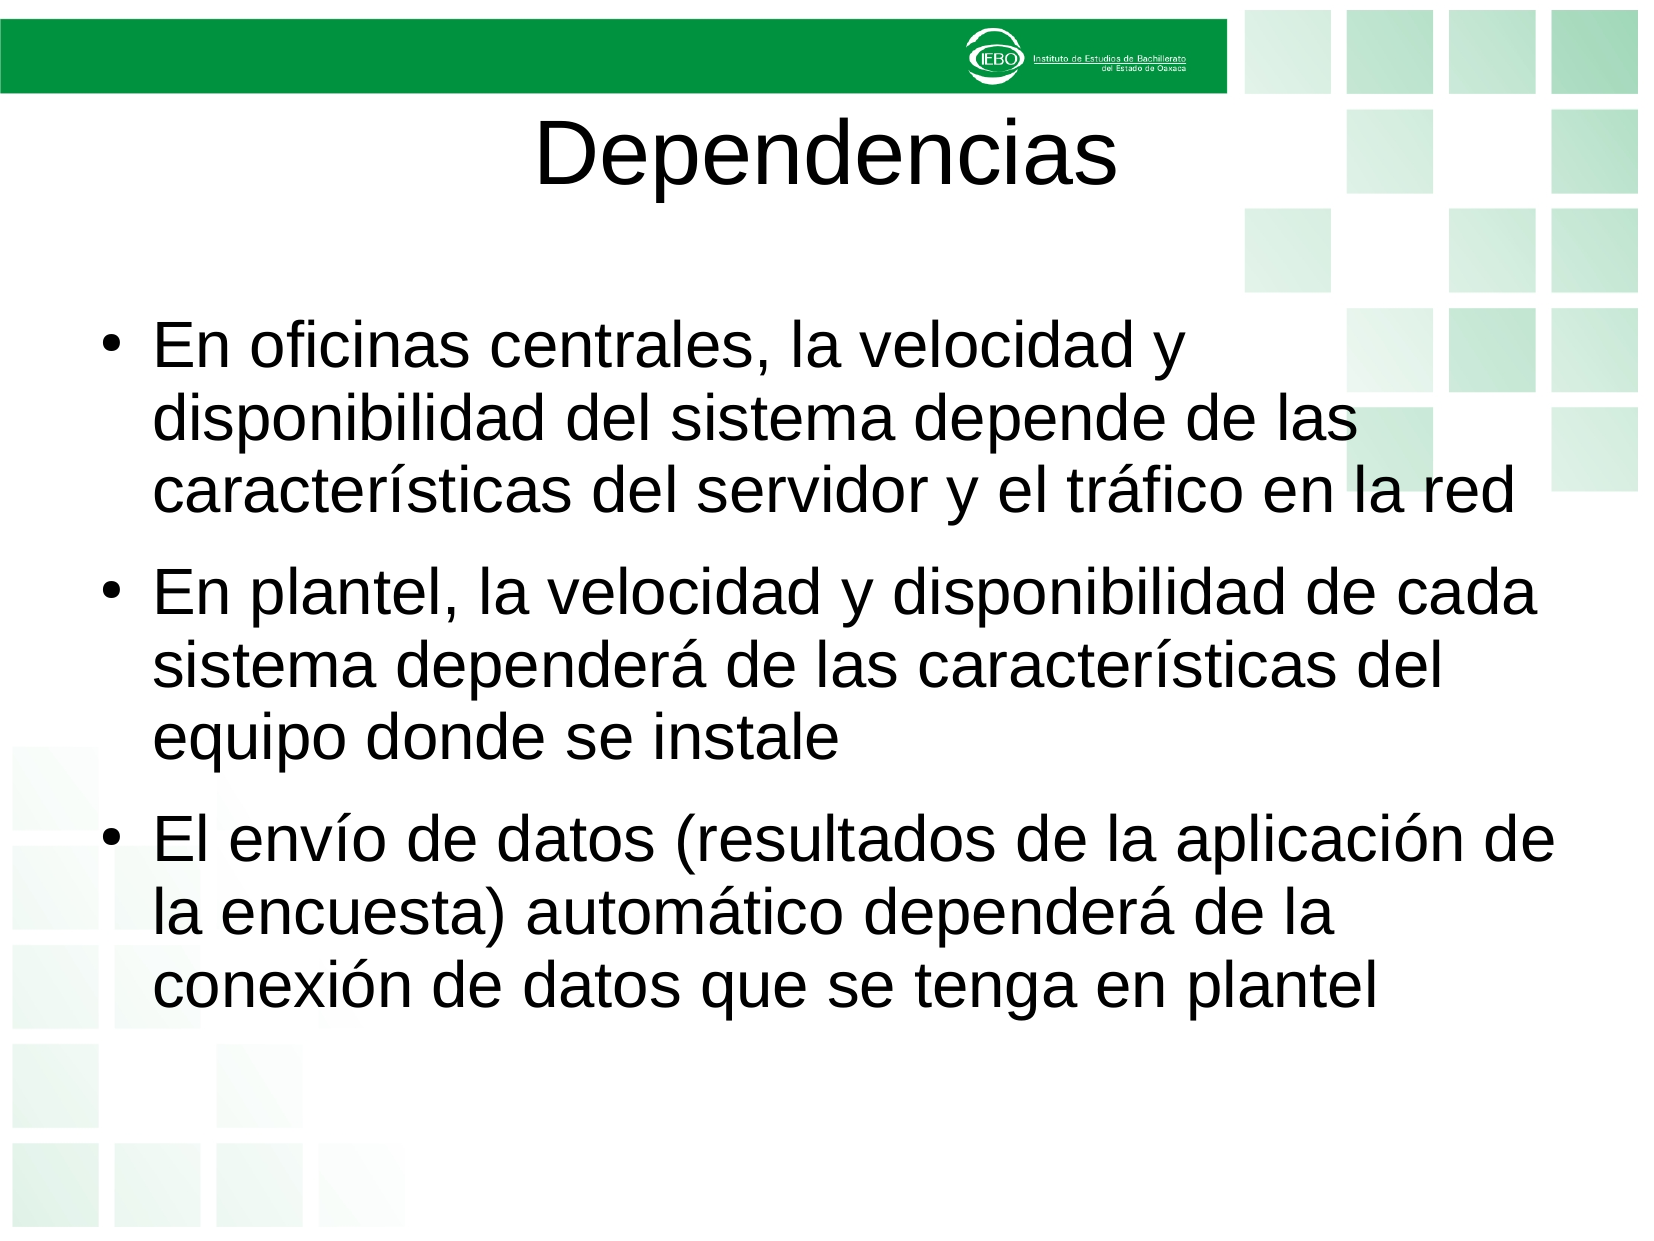

# Dependencias
En oficinas centrales, la velocidad y disponibilidad del sistema depende de las características del servidor y el tráfico en la red
En plantel, la velocidad y disponibilidad de cada sistema dependerá de las características del equipo donde se instale
El envío de datos (resultados de la aplicación de la encuesta) automático dependerá de la conexión de datos que se tenga en plantel